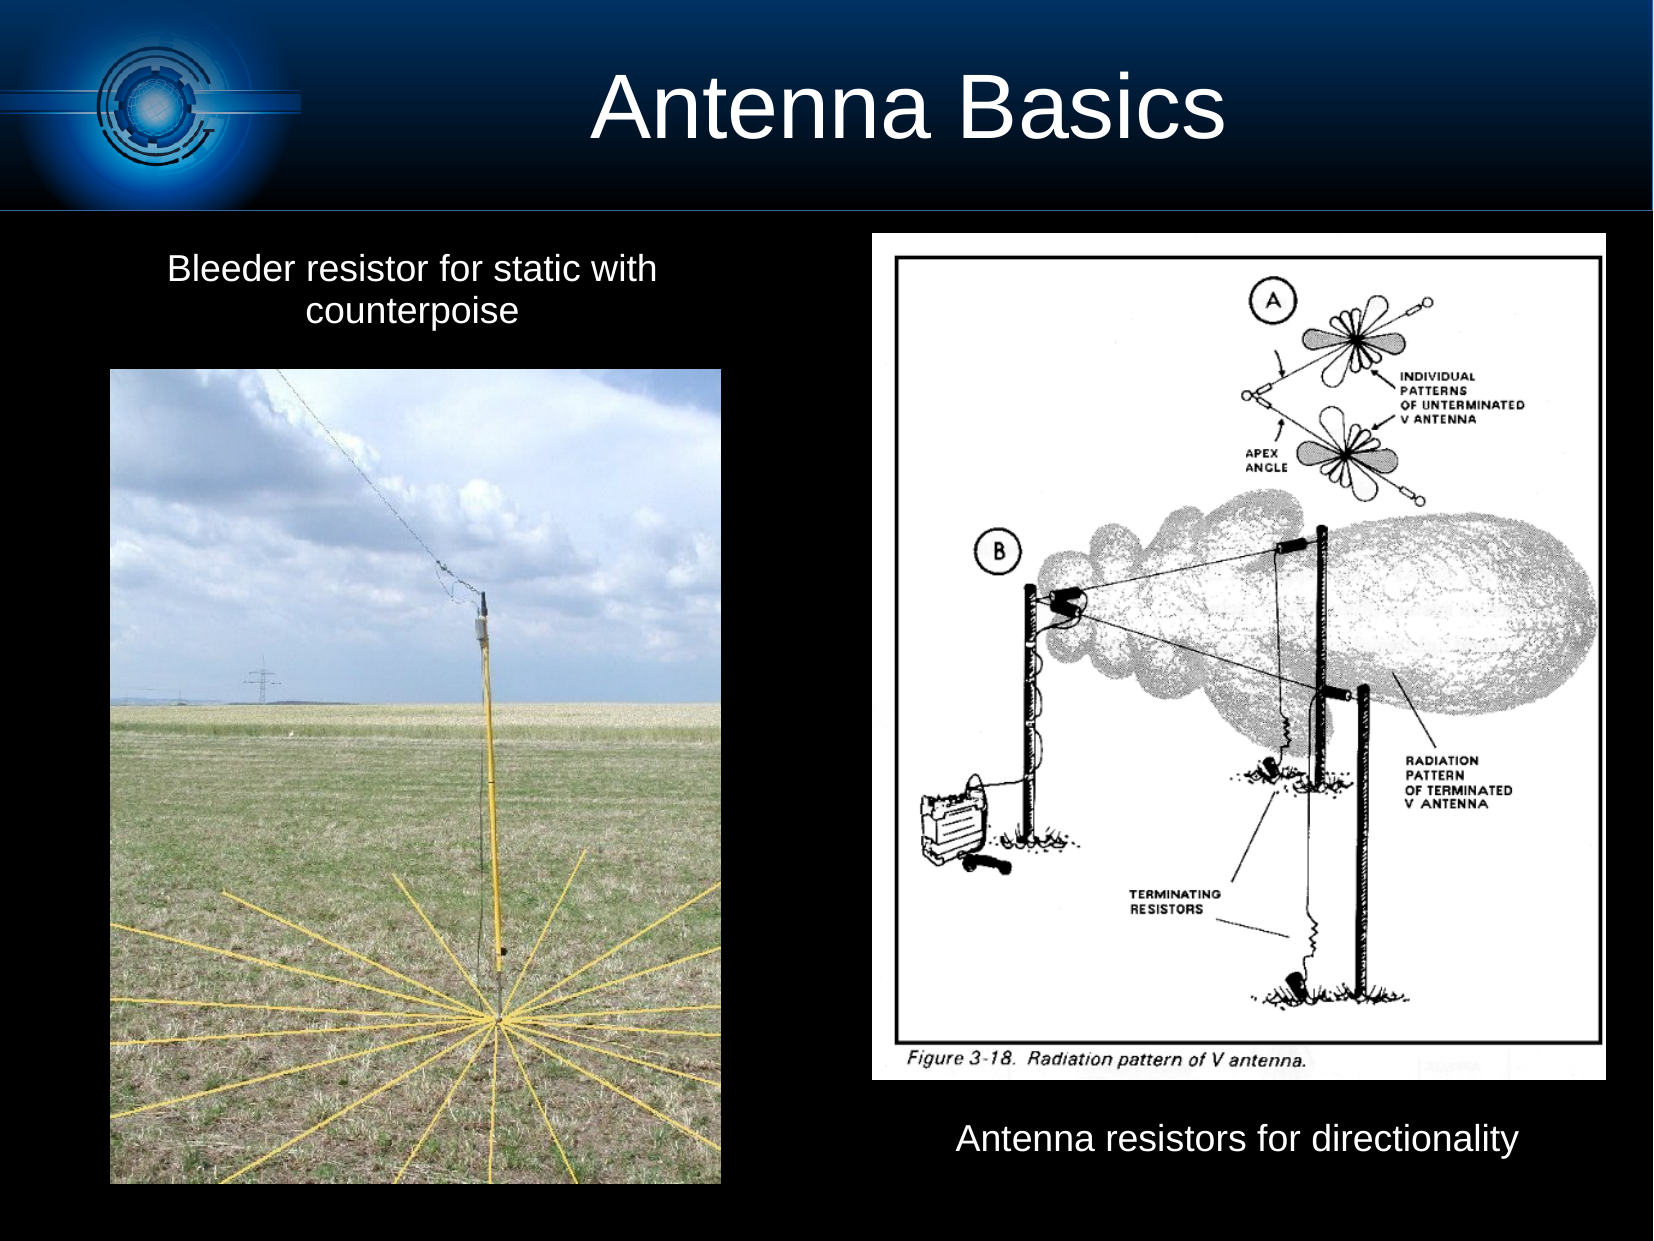

# Antenna Basics
Bleeder resistor for static with counterpoise
Antenna resistors for directionality